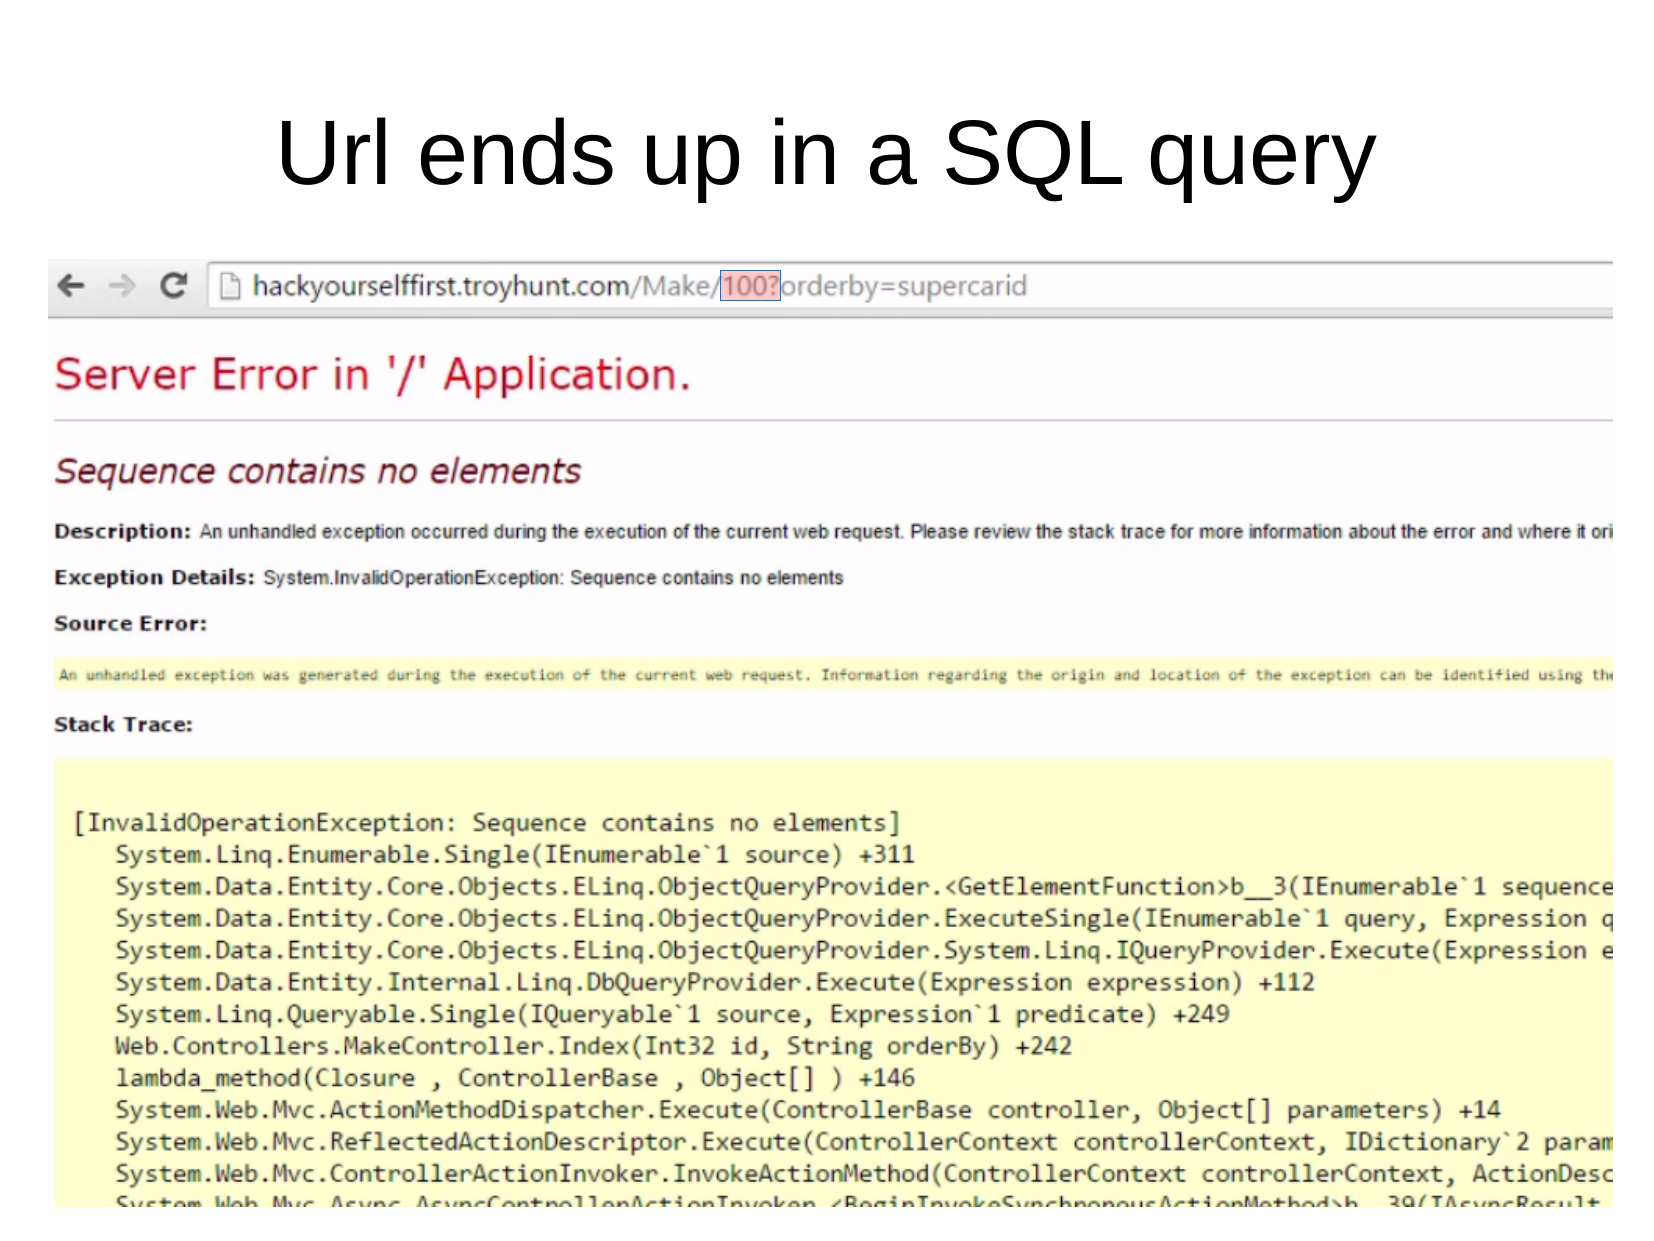

# Url ends up in a SQL query